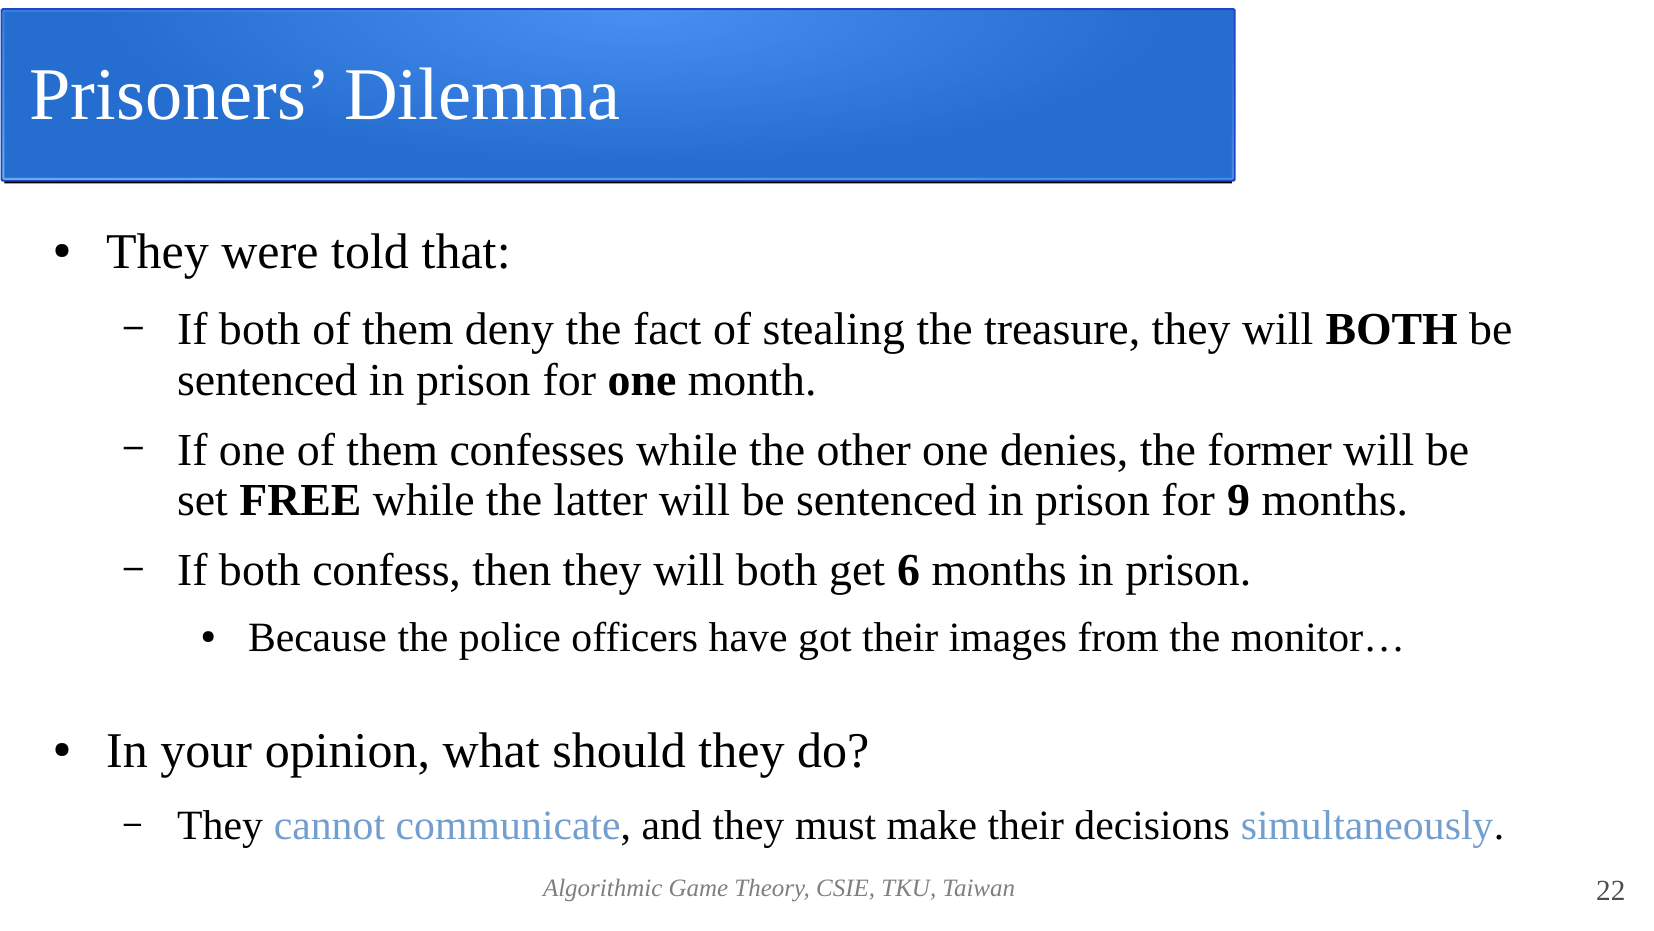

# Prisoners’ Dilemma
They were told that:
If both of them deny the fact of stealing the treasure, they will BOTH be sentenced in prison for one month.
If one of them confesses while the other one denies, the former will be set FREE while the latter will be sentenced in prison for 9 months.
If both confess, then they will both get 6 months in prison.
Because the police officers have got their images from the monitor…
In your opinion, what should they do?
They cannot communicate, and they must make their decisions simultaneously.
Algorithmic Game Theory, CSIE, TKU, Taiwan
22